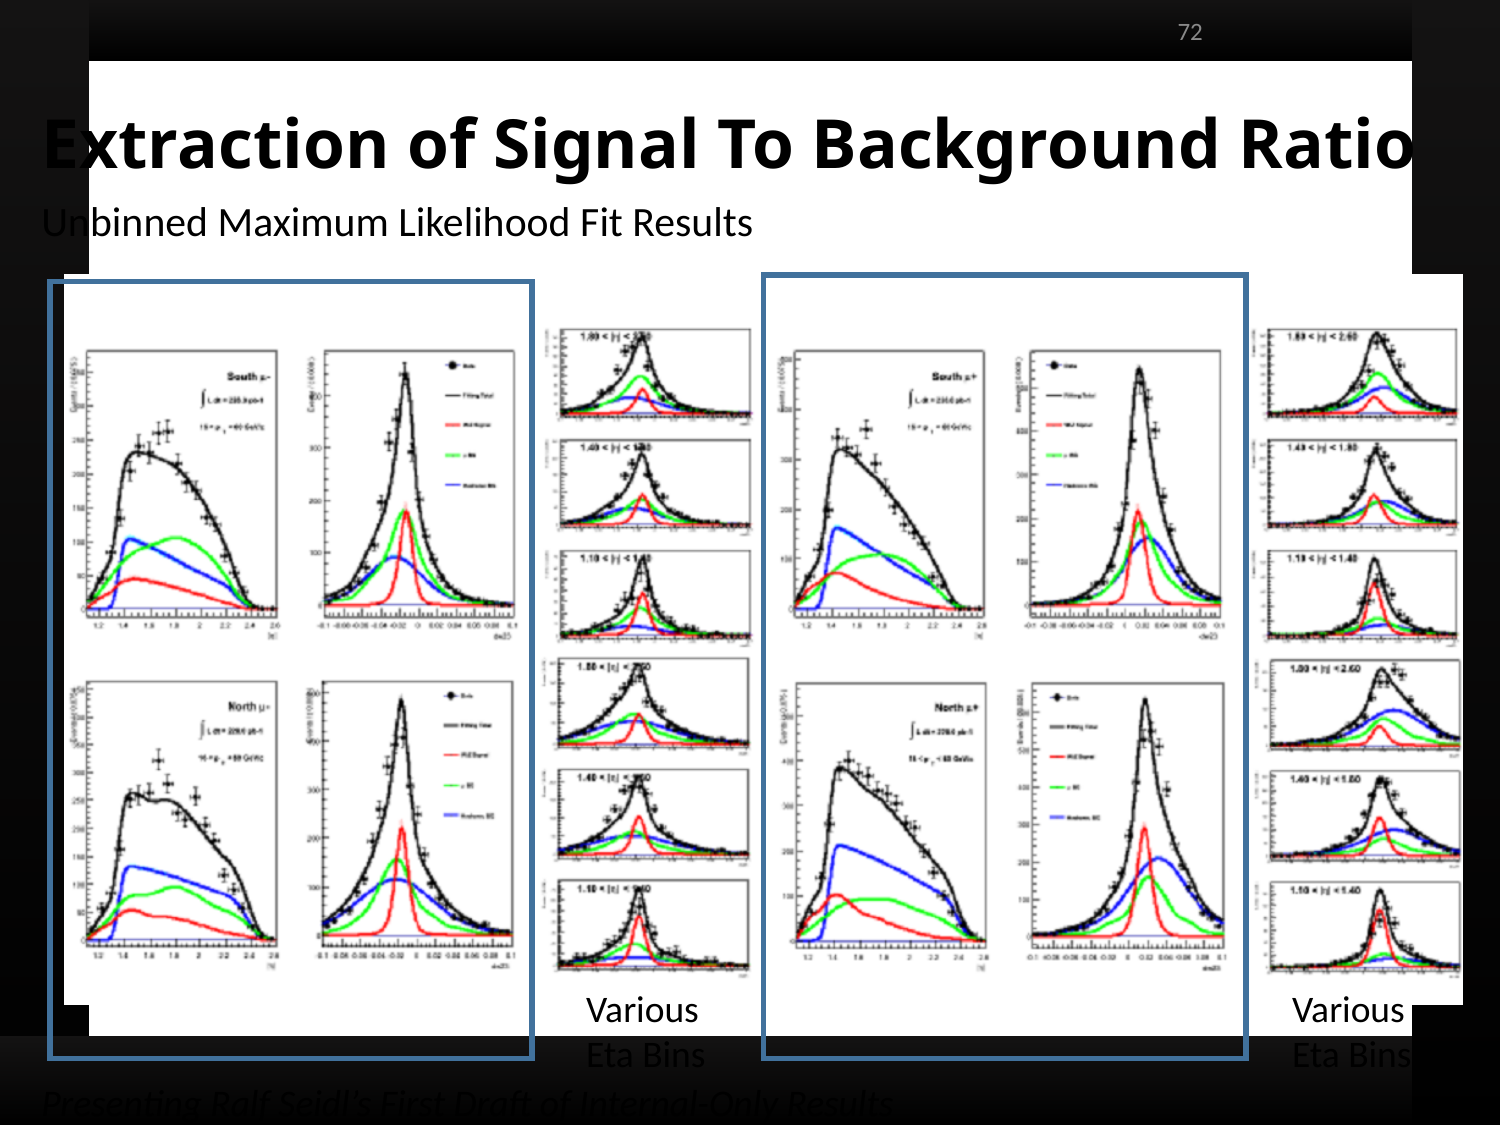

# Extraction of Signal To Background Ratio
Unbinned Maximum Likelihood Fit Results
Various Eta Bins
Various Eta Bins
Presenting Ralf Seidl’s First Draft of Internal-Only Results